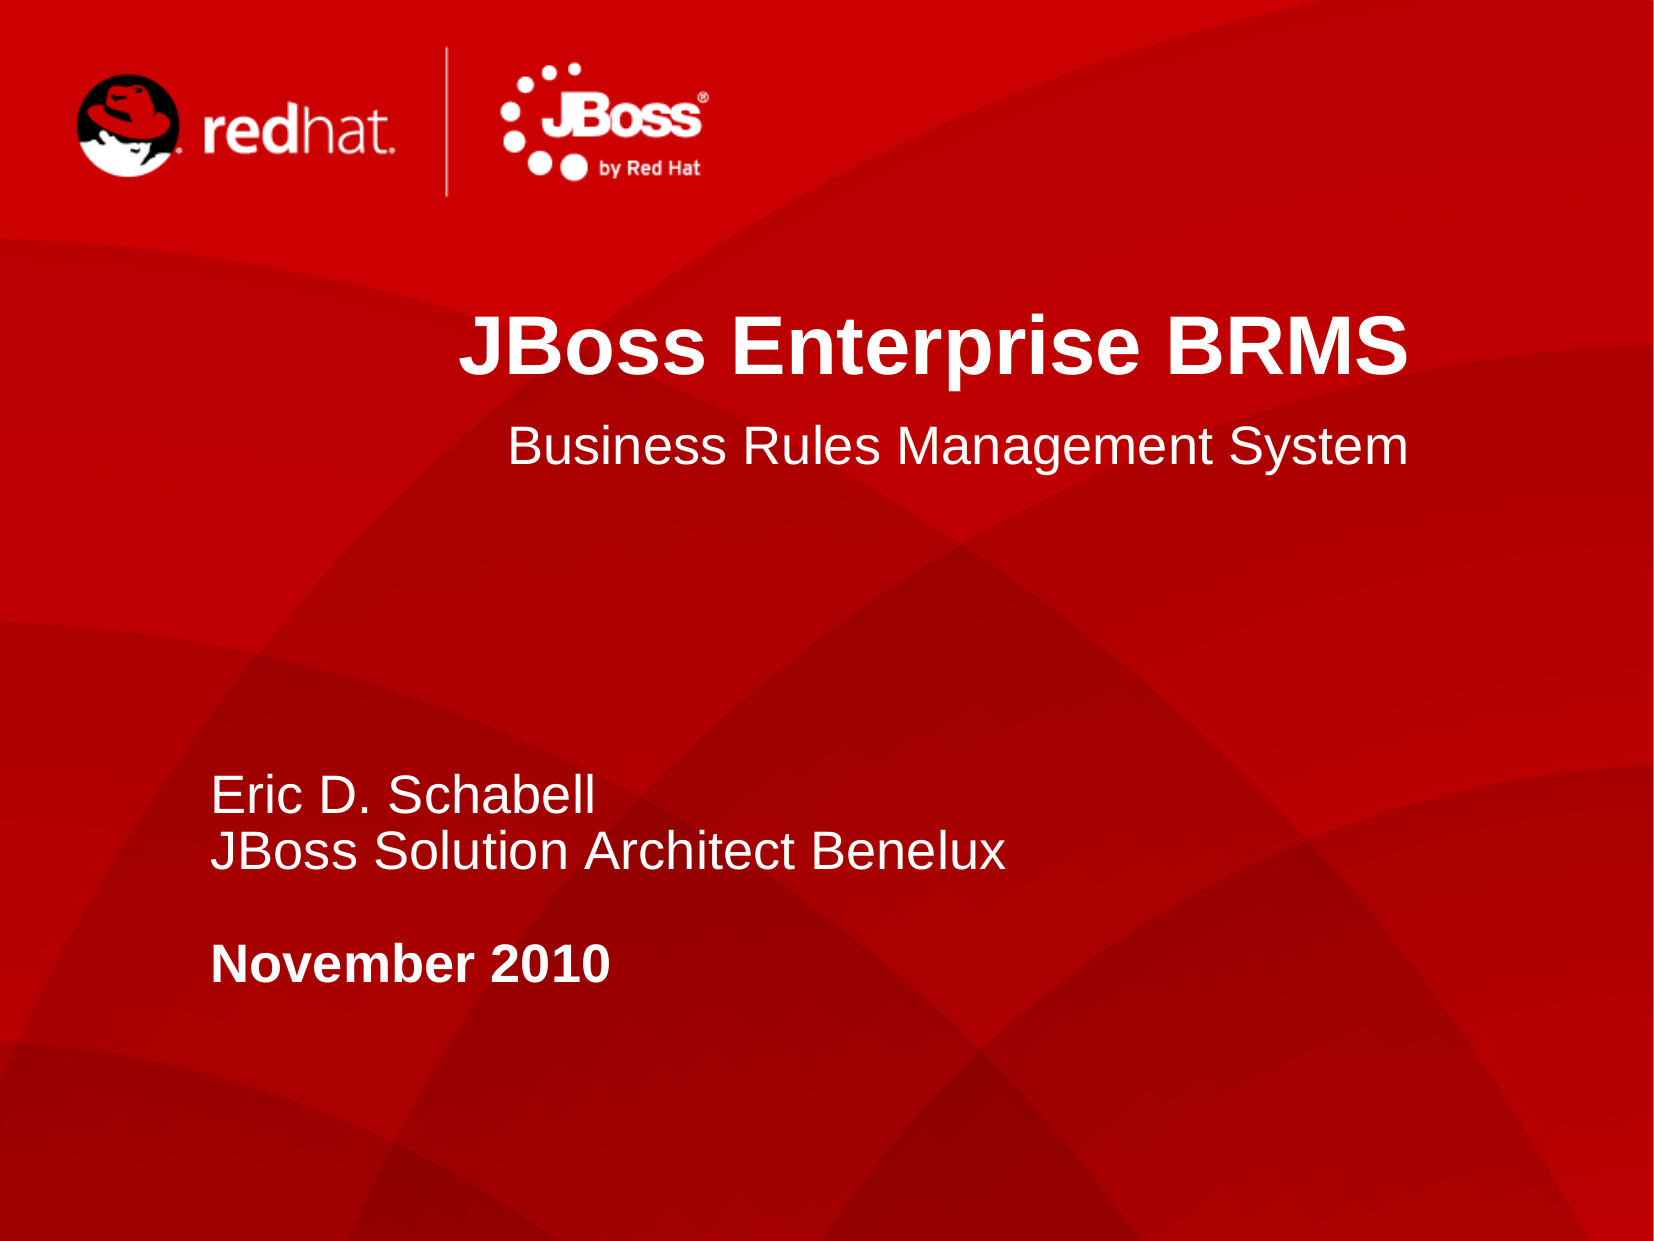

JBoss Enterprise BRMS
Business Rules Management System
Eric D. Schabell
JBoss Solution Architect Benelux
November 2010